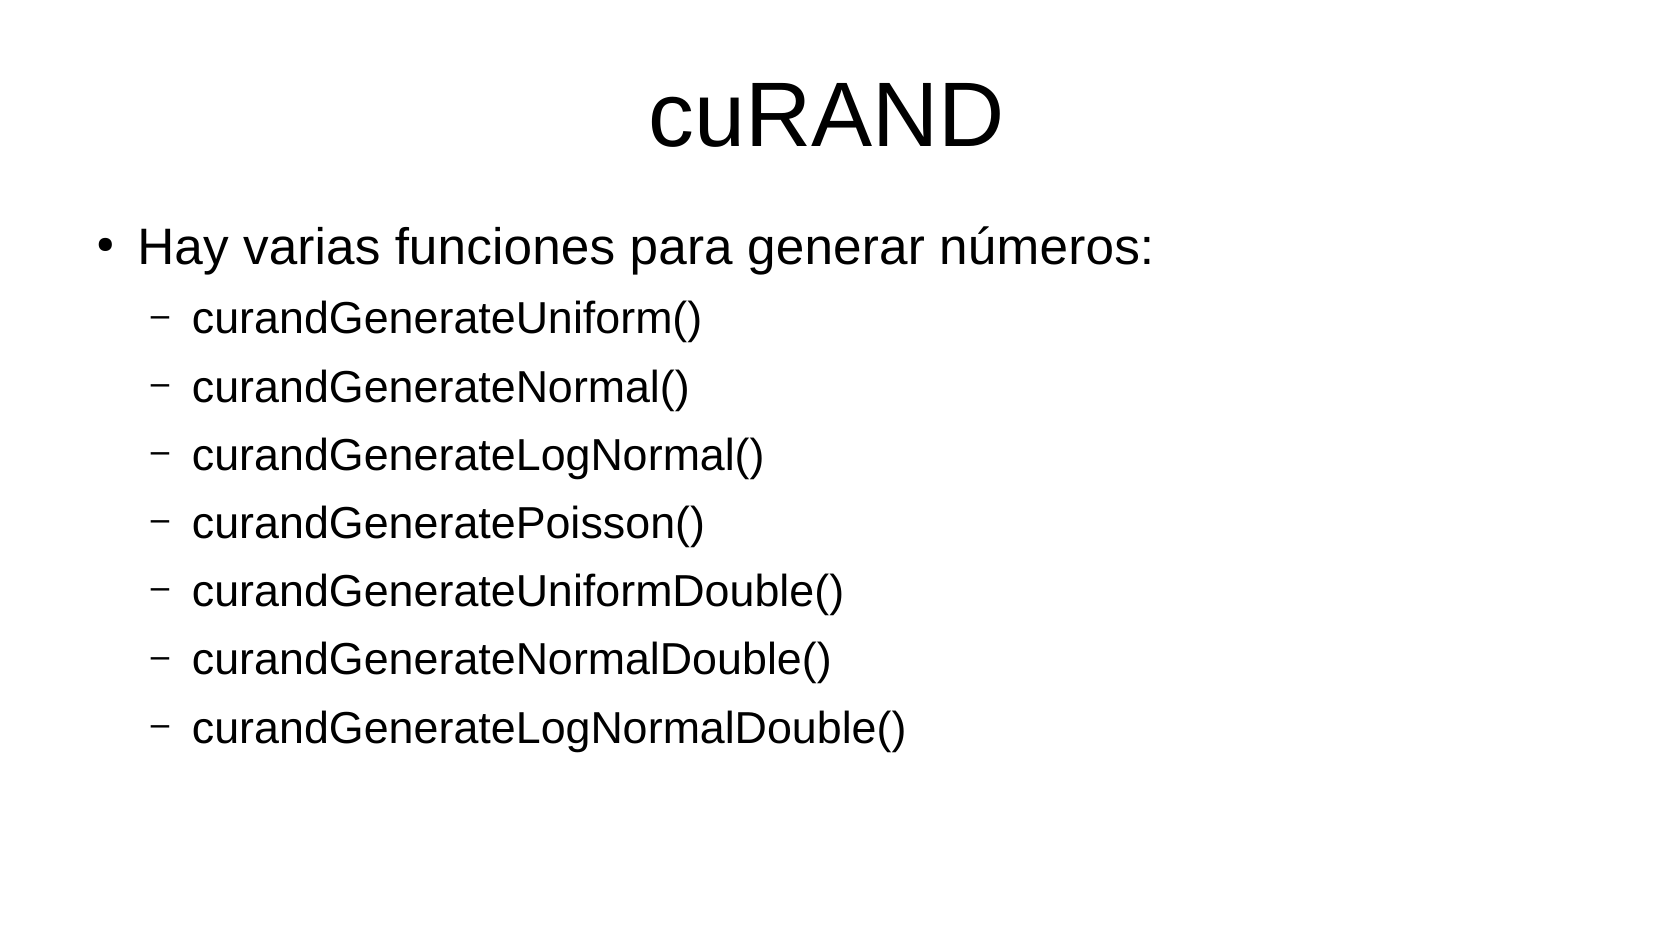

# cuRAND
Hay varias funciones para generar números:
curandGenerateUniform()
curandGenerateNormal()
curandGenerateLogNormal()
curandGeneratePoisson()
curandGenerateUniformDouble()
curandGenerateNormalDouble()
curandGenerateLogNormalDouble()